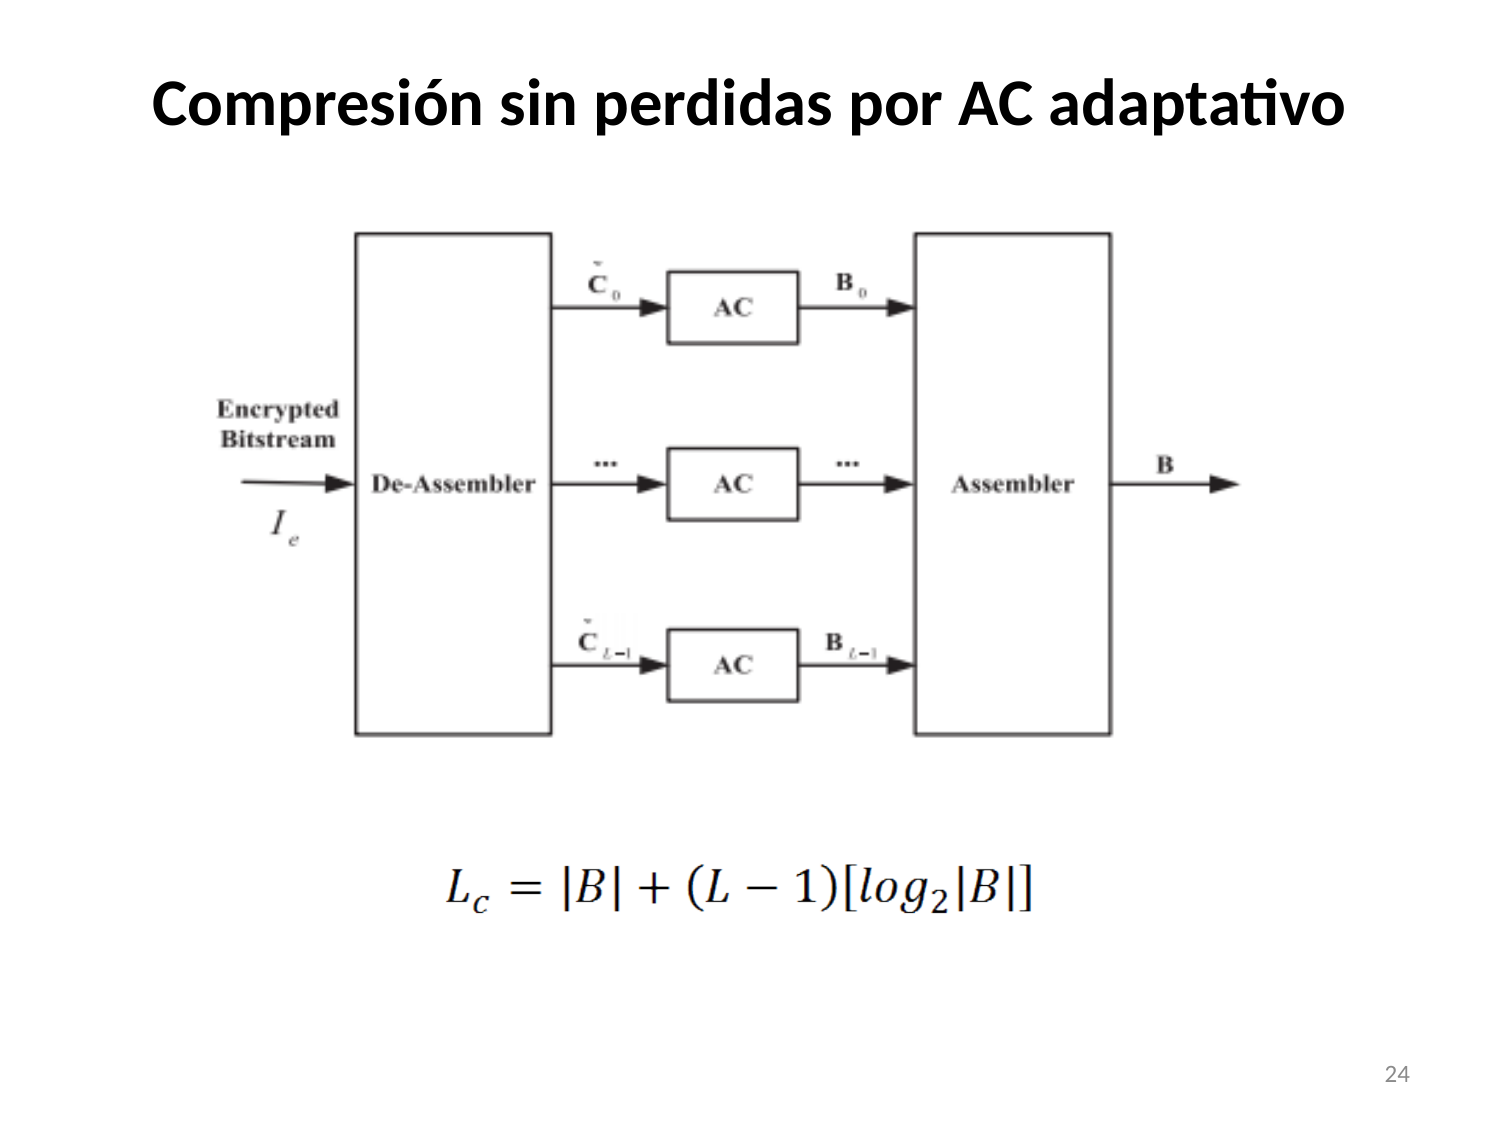

# Compresión sin perdidas por AC adaptativo